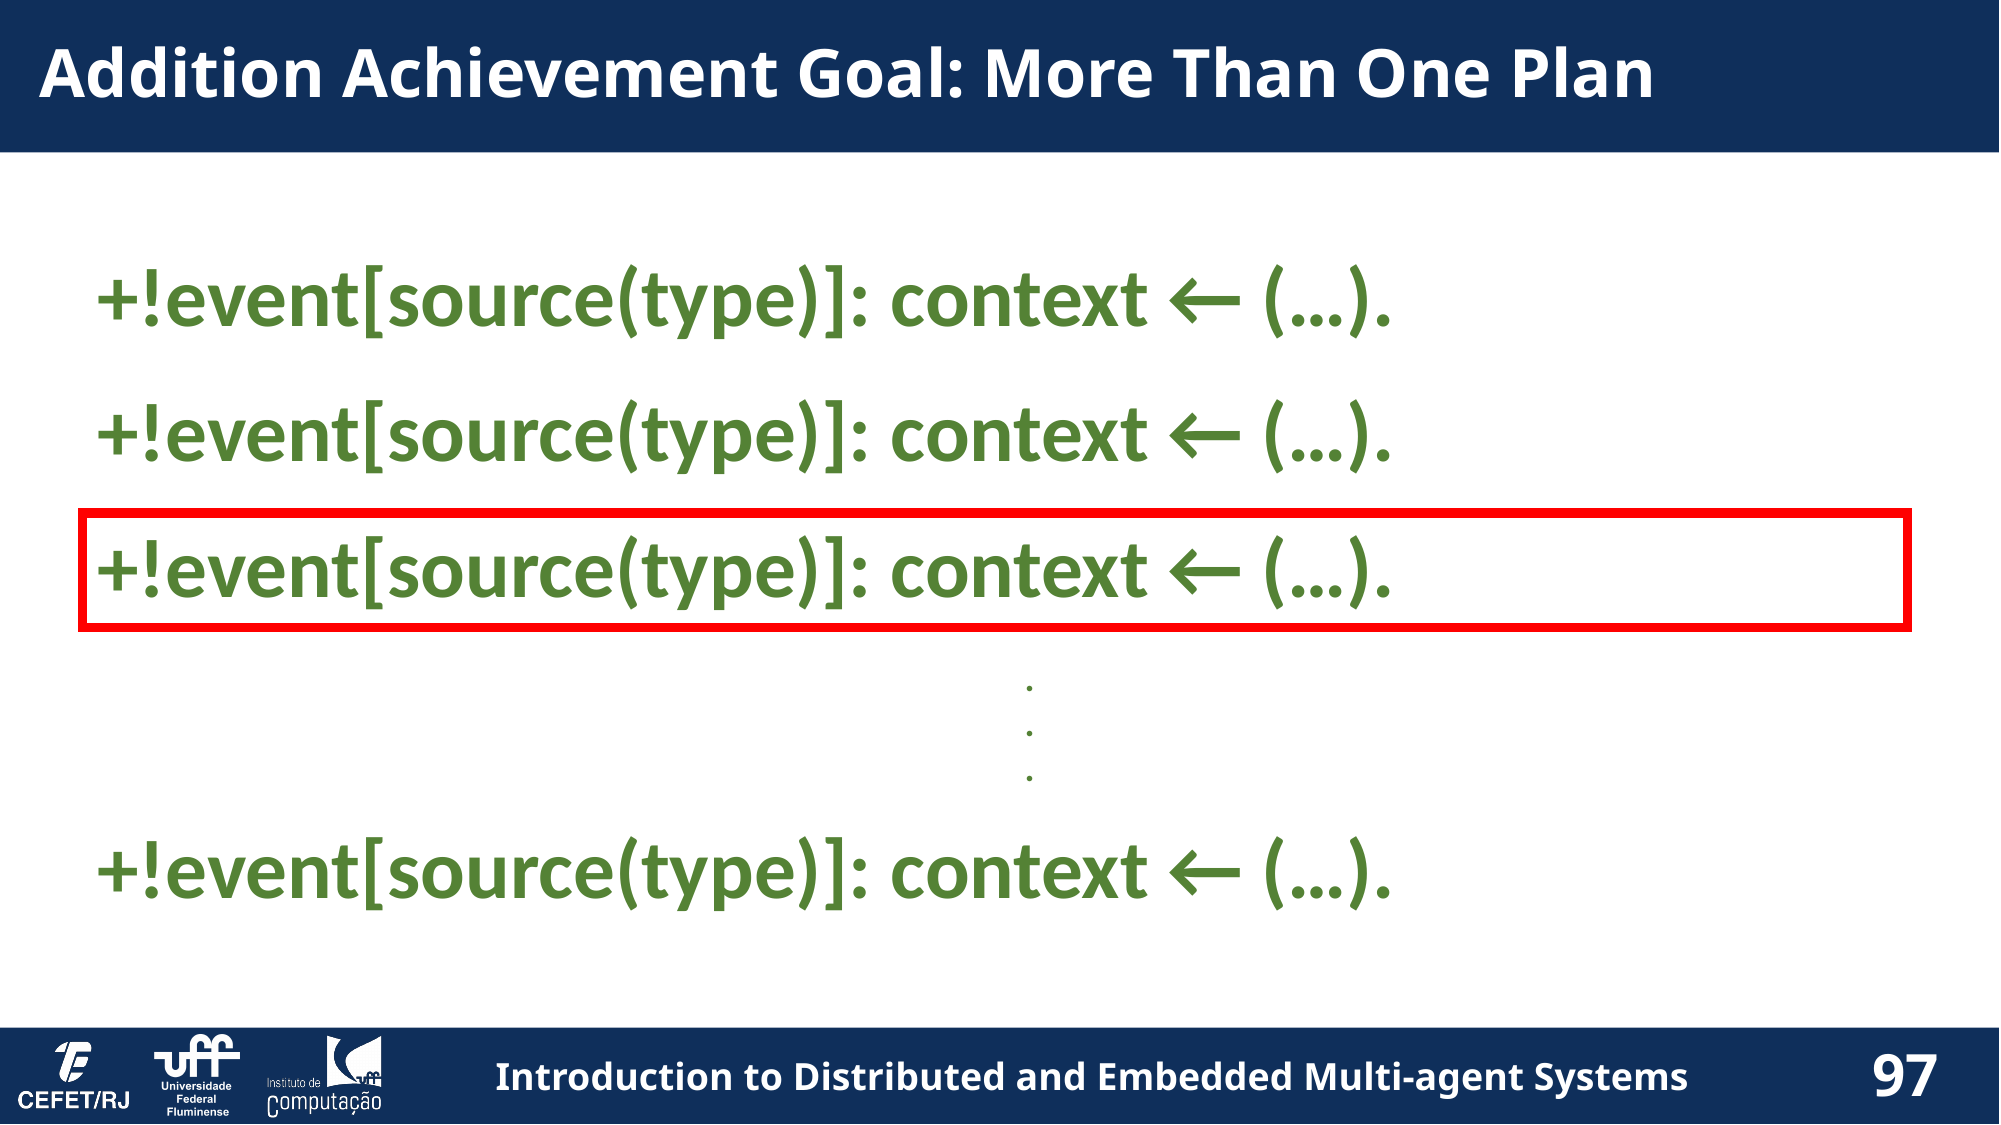

Addition Achievement Goal: More Than One Plan
+!event[source(type)]: context ← (…).
+!event[source(type)]: context ← (…).
+!event[source(type)]: context ← (…).
.
.
.
+!event[source(type)]: context ← (…).